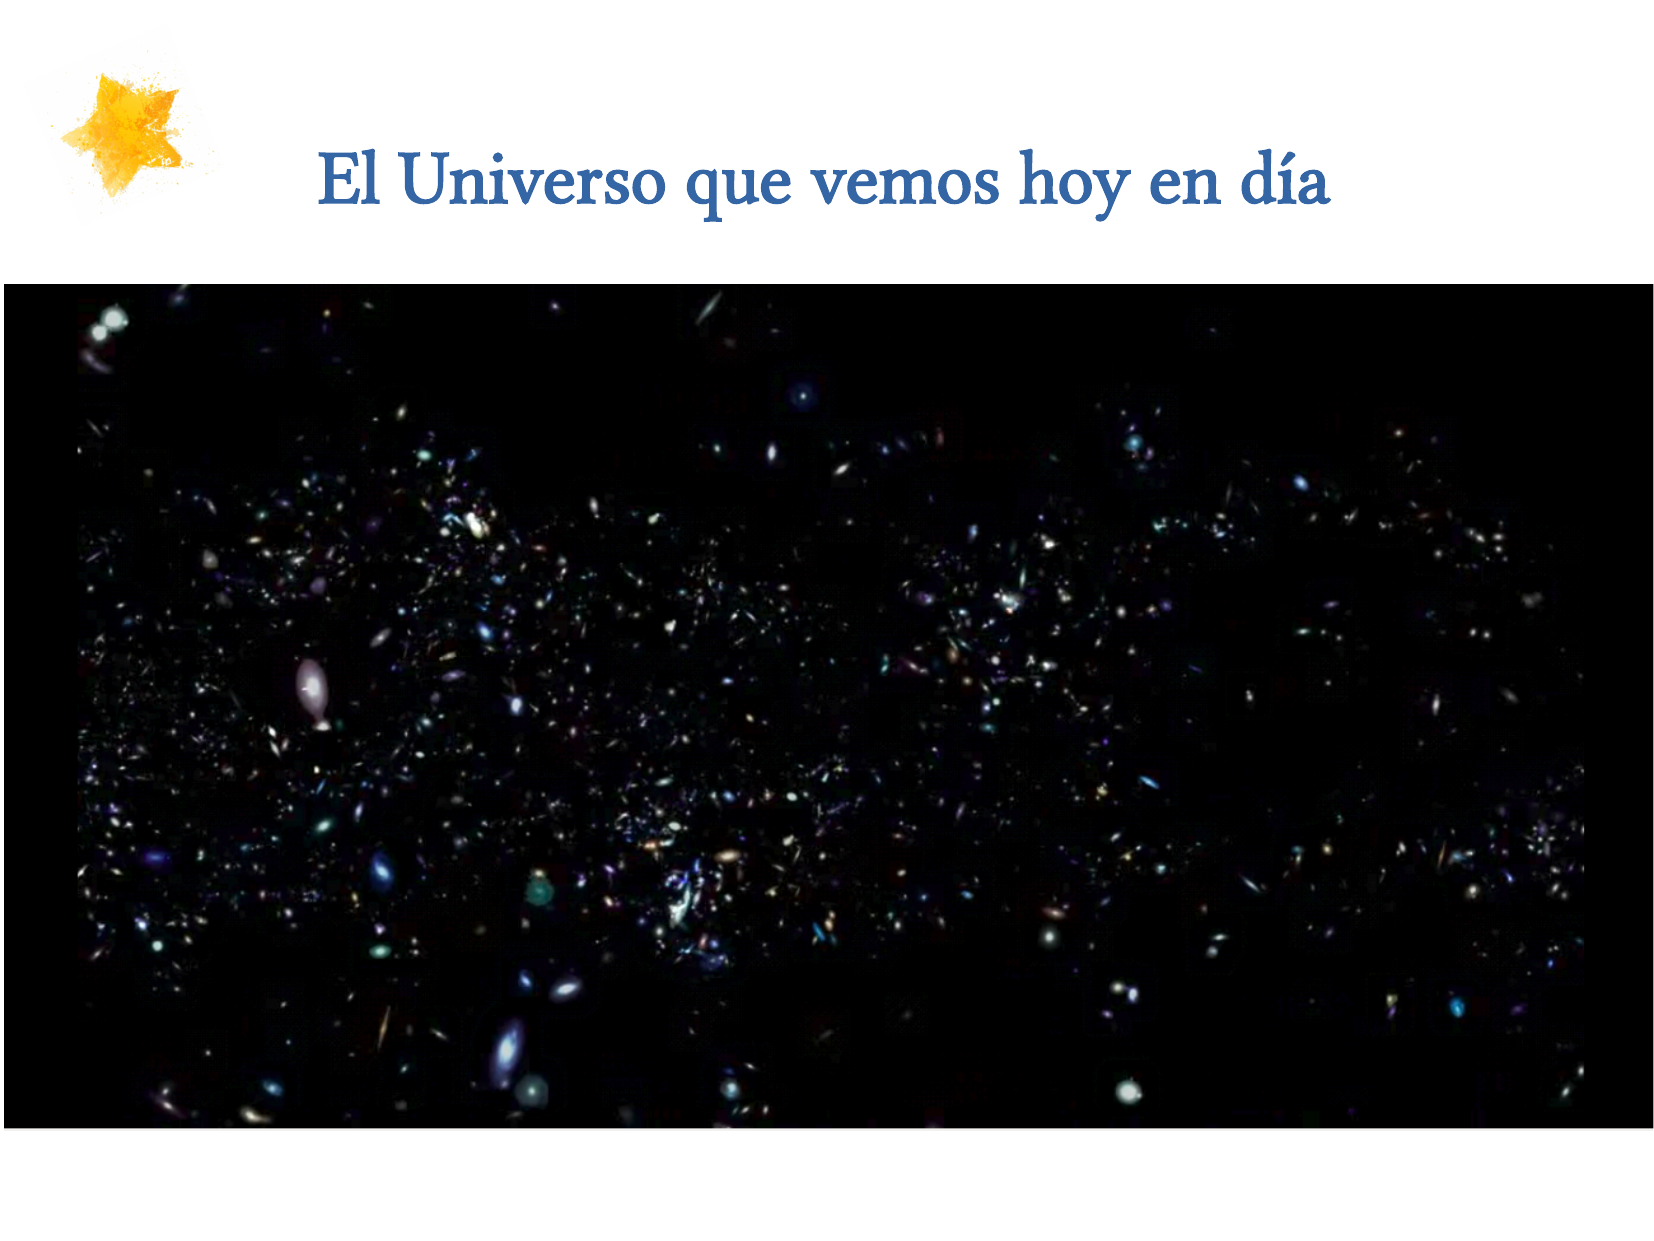

# El Universo que vemos hoy en día